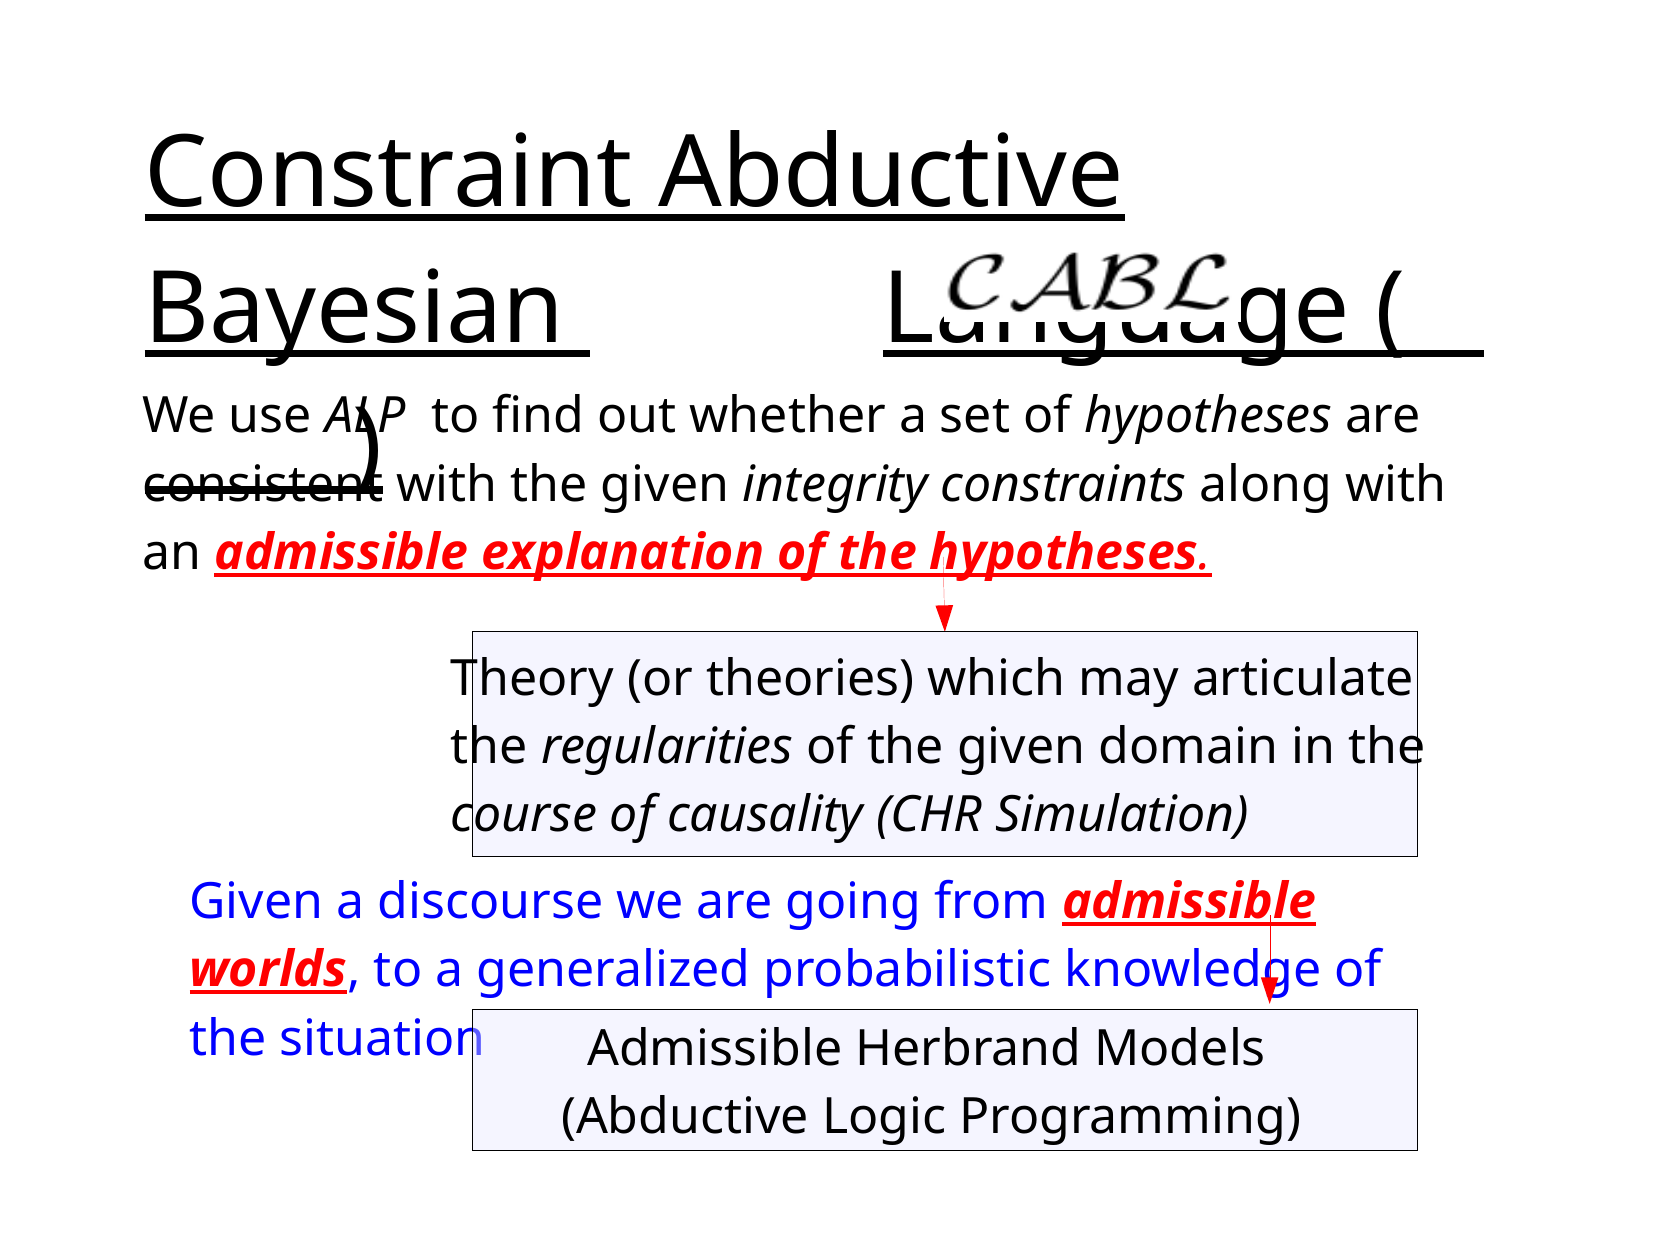

Constraint Abductive Bayesian 				Language ( )
We use ALP to find out whether a set of hypotheses are consistent with the given integrity constraints along with an admissible explanation of the hypotheses.
Theory (or theories) which may articulate
the regularities of the given domain in the
course of causality (CHR Simulation)
Given a discourse we are going from admissible worlds, to a generalized probabilistic knowledge of the situation
	 Admissible Herbrand Models
	(Abductive Logic Programming)